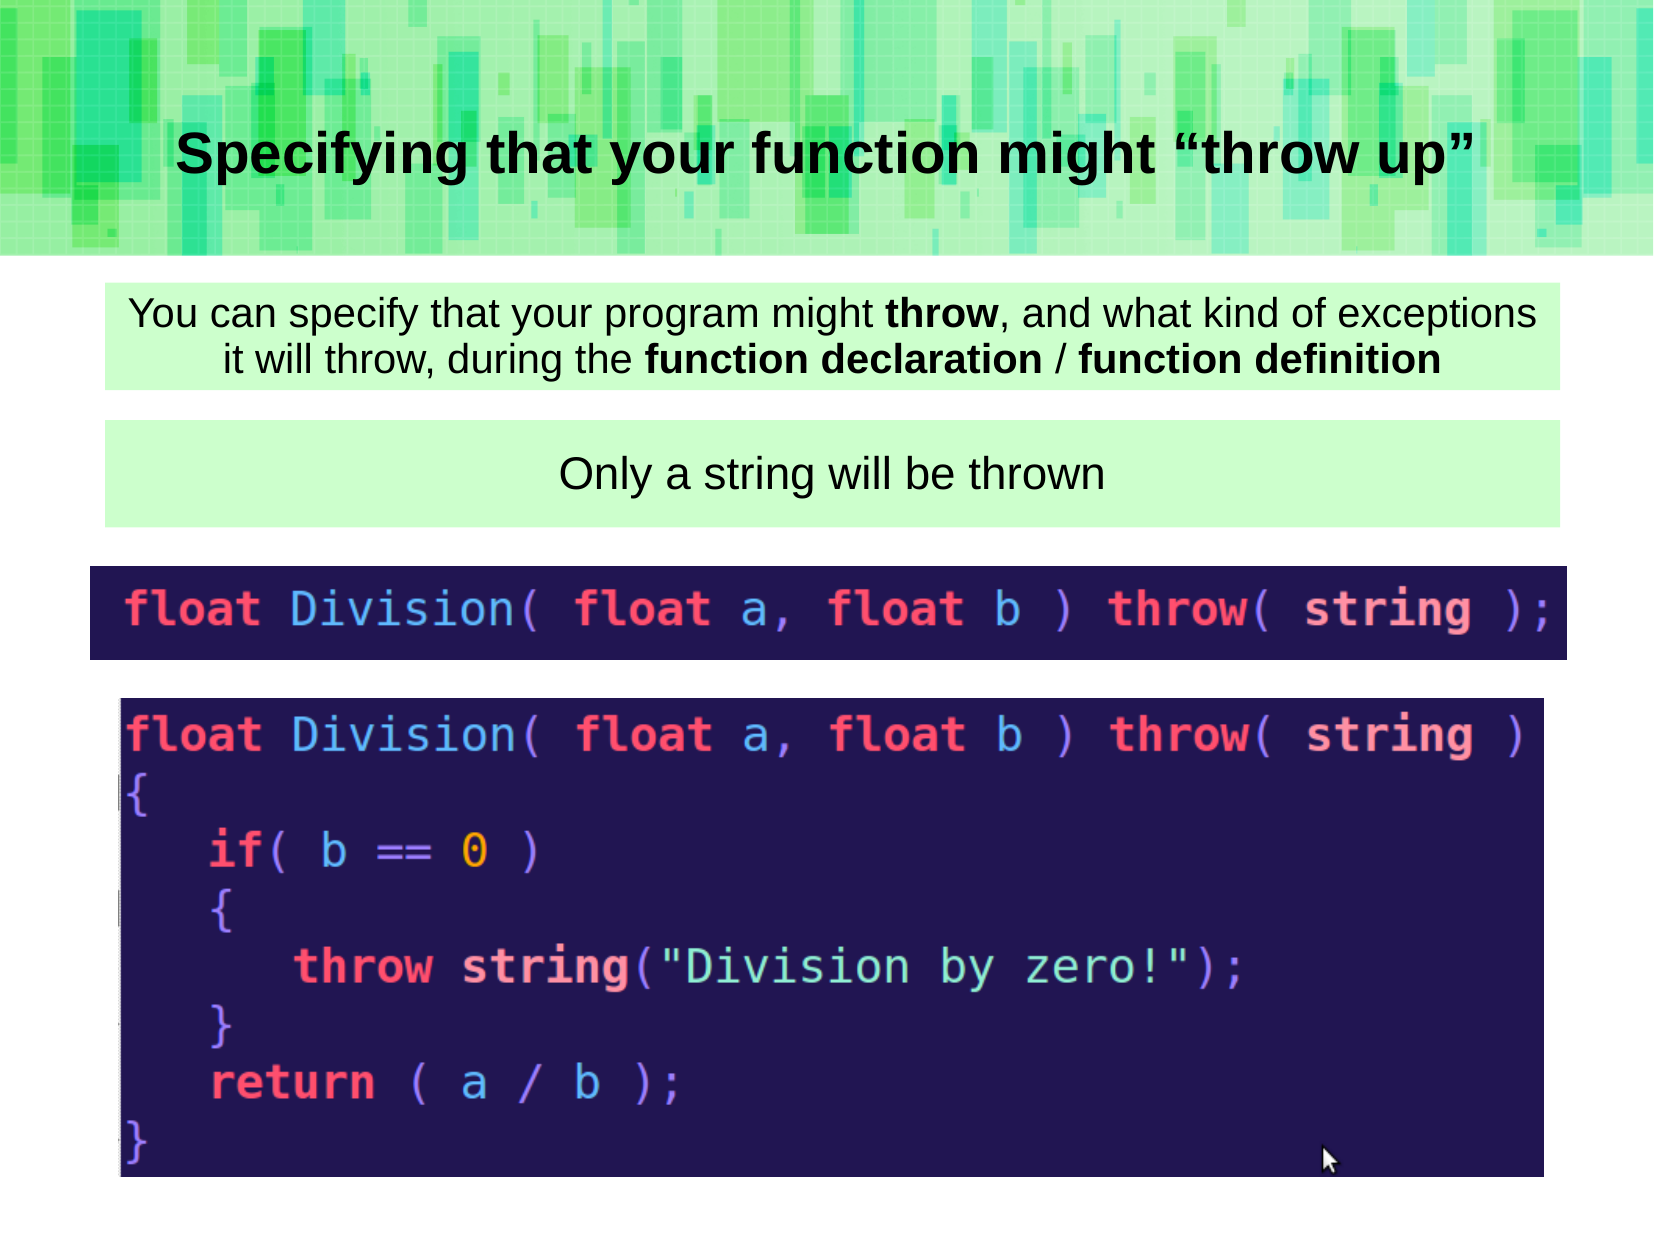

# Specifying that your function might “throw up”
You can specify that your program might throw, and what kind of exceptions it will throw, during the function declaration / function definition
Only a string will be thrown